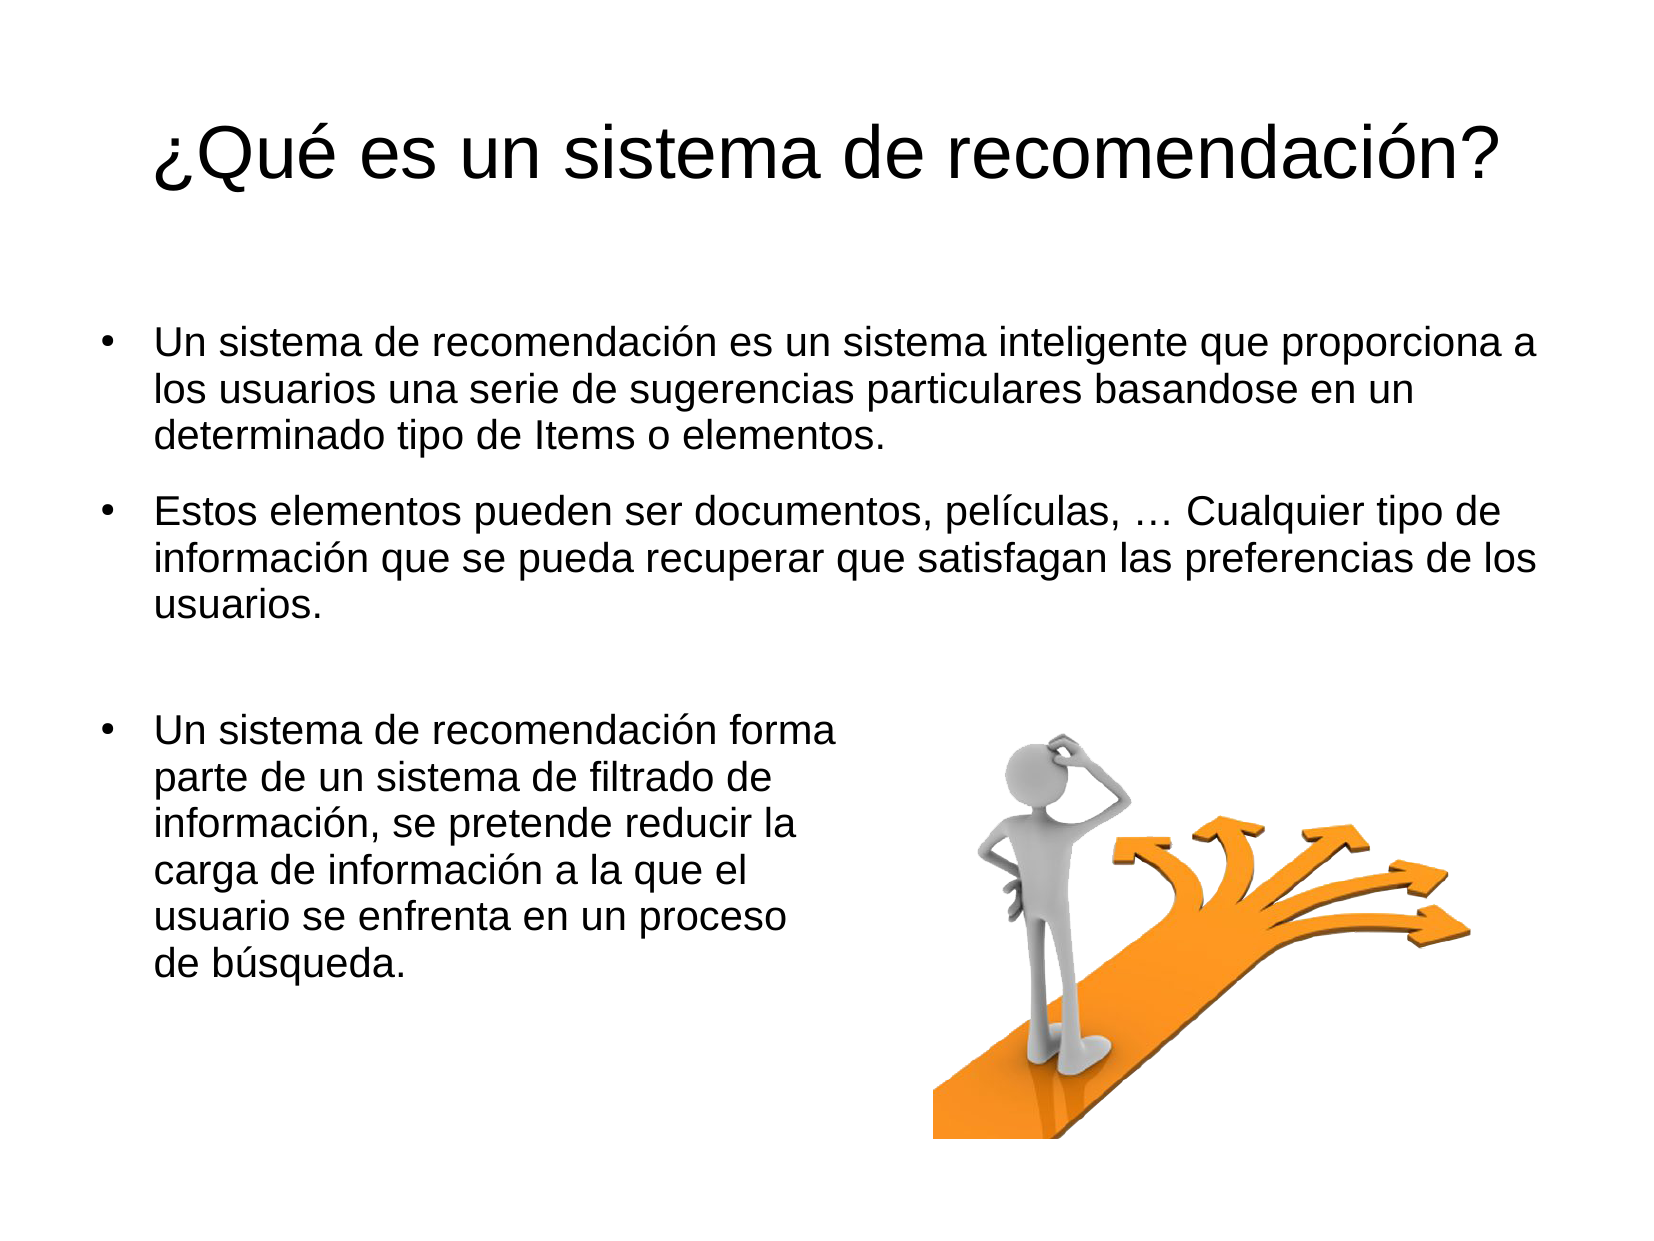

# ¿Qué es un sistema de recomendación?
Un sistema de recomendación es un sistema inteligente que proporciona a los usuarios una serie de sugerencias particulares basandose en un determinado tipo de Items o elementos.
Estos elementos pueden ser documentos, películas, … Cualquier tipo de información que se pueda recuperar que satisfagan las preferencias de los usuarios.
Un sistema de recomendación forma parte de un sistema de filtrado de información, se pretende reducir la carga de información a la que el usuario se enfrenta en un proceso de búsqueda.